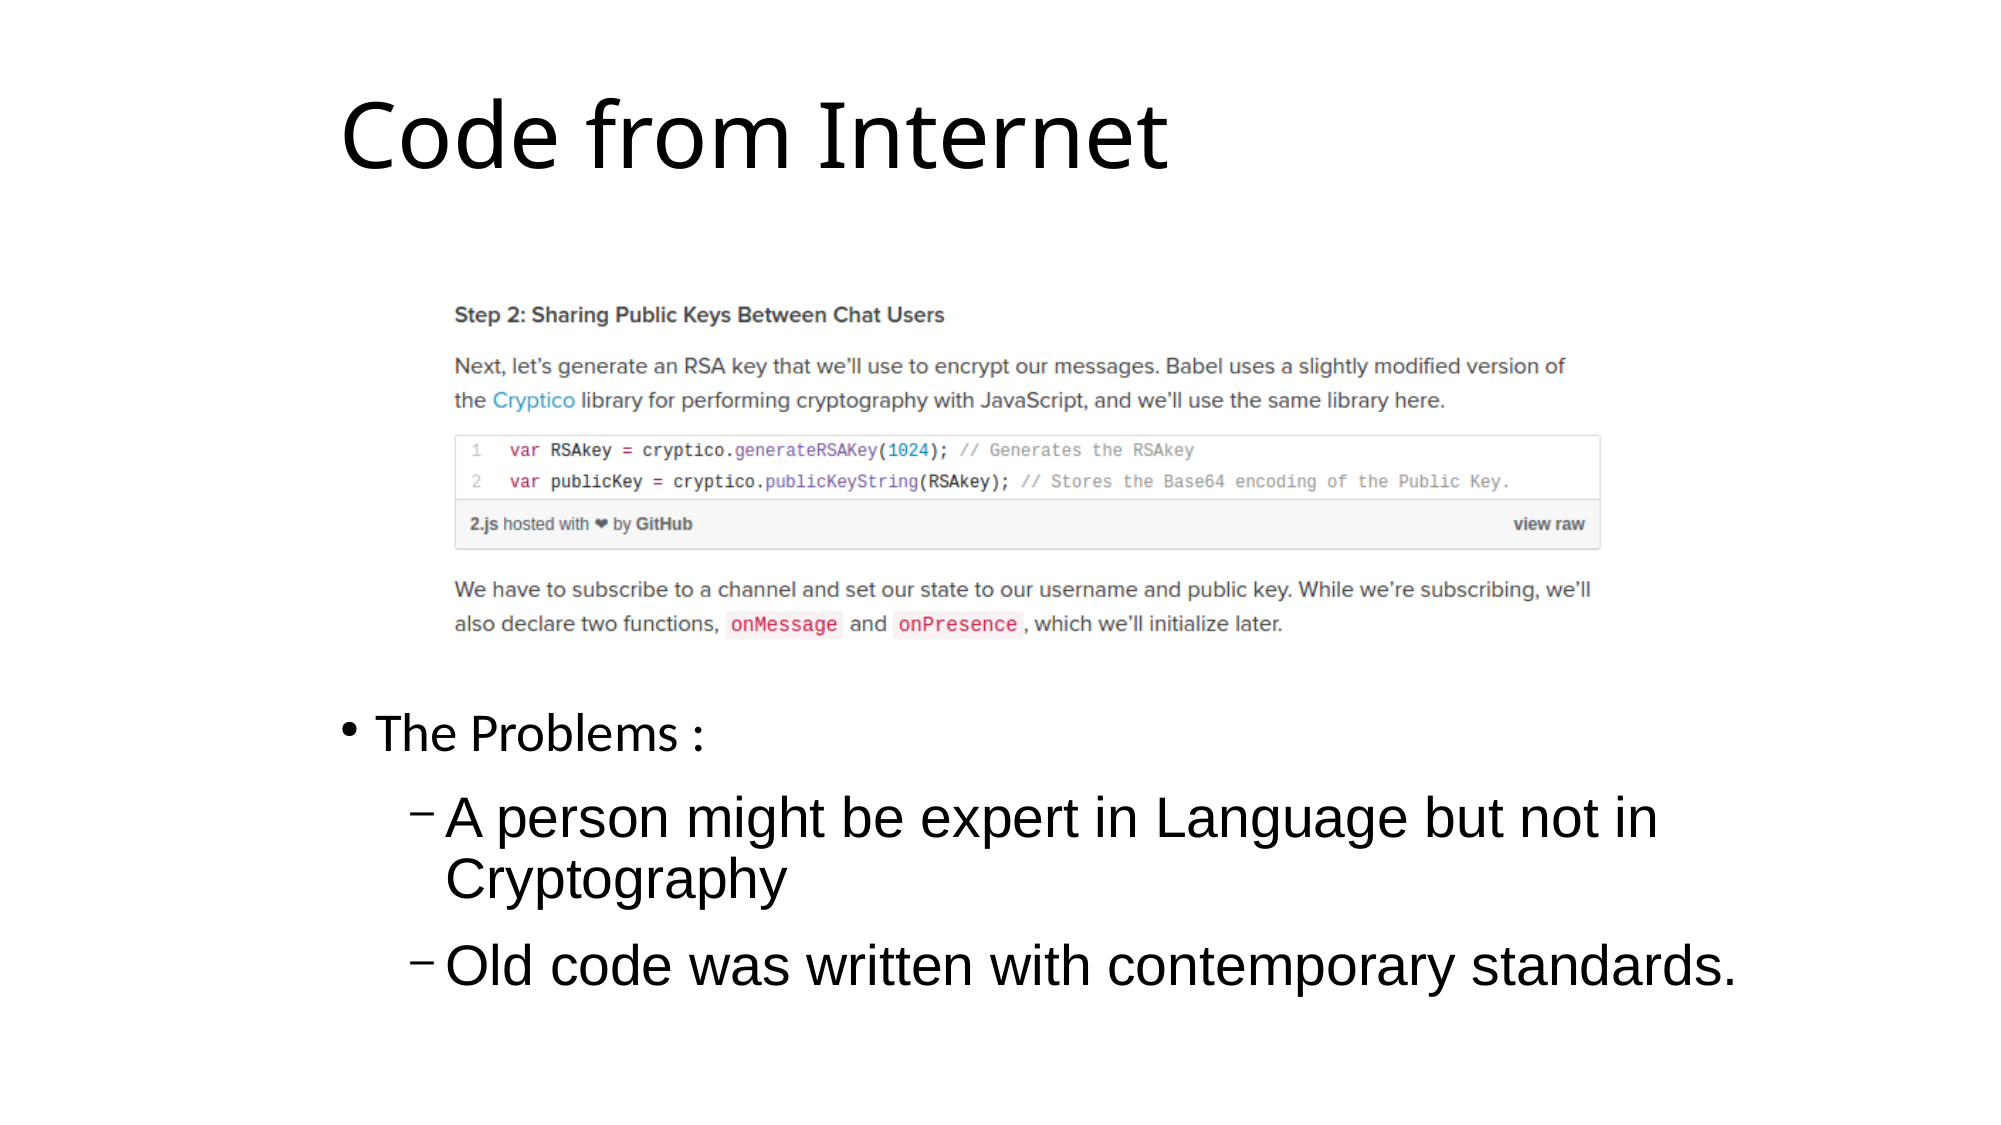

# Code from Internet
The Problems :
A person might be expert in Language but not in Cryptography
Old code was written with contemporary standards.